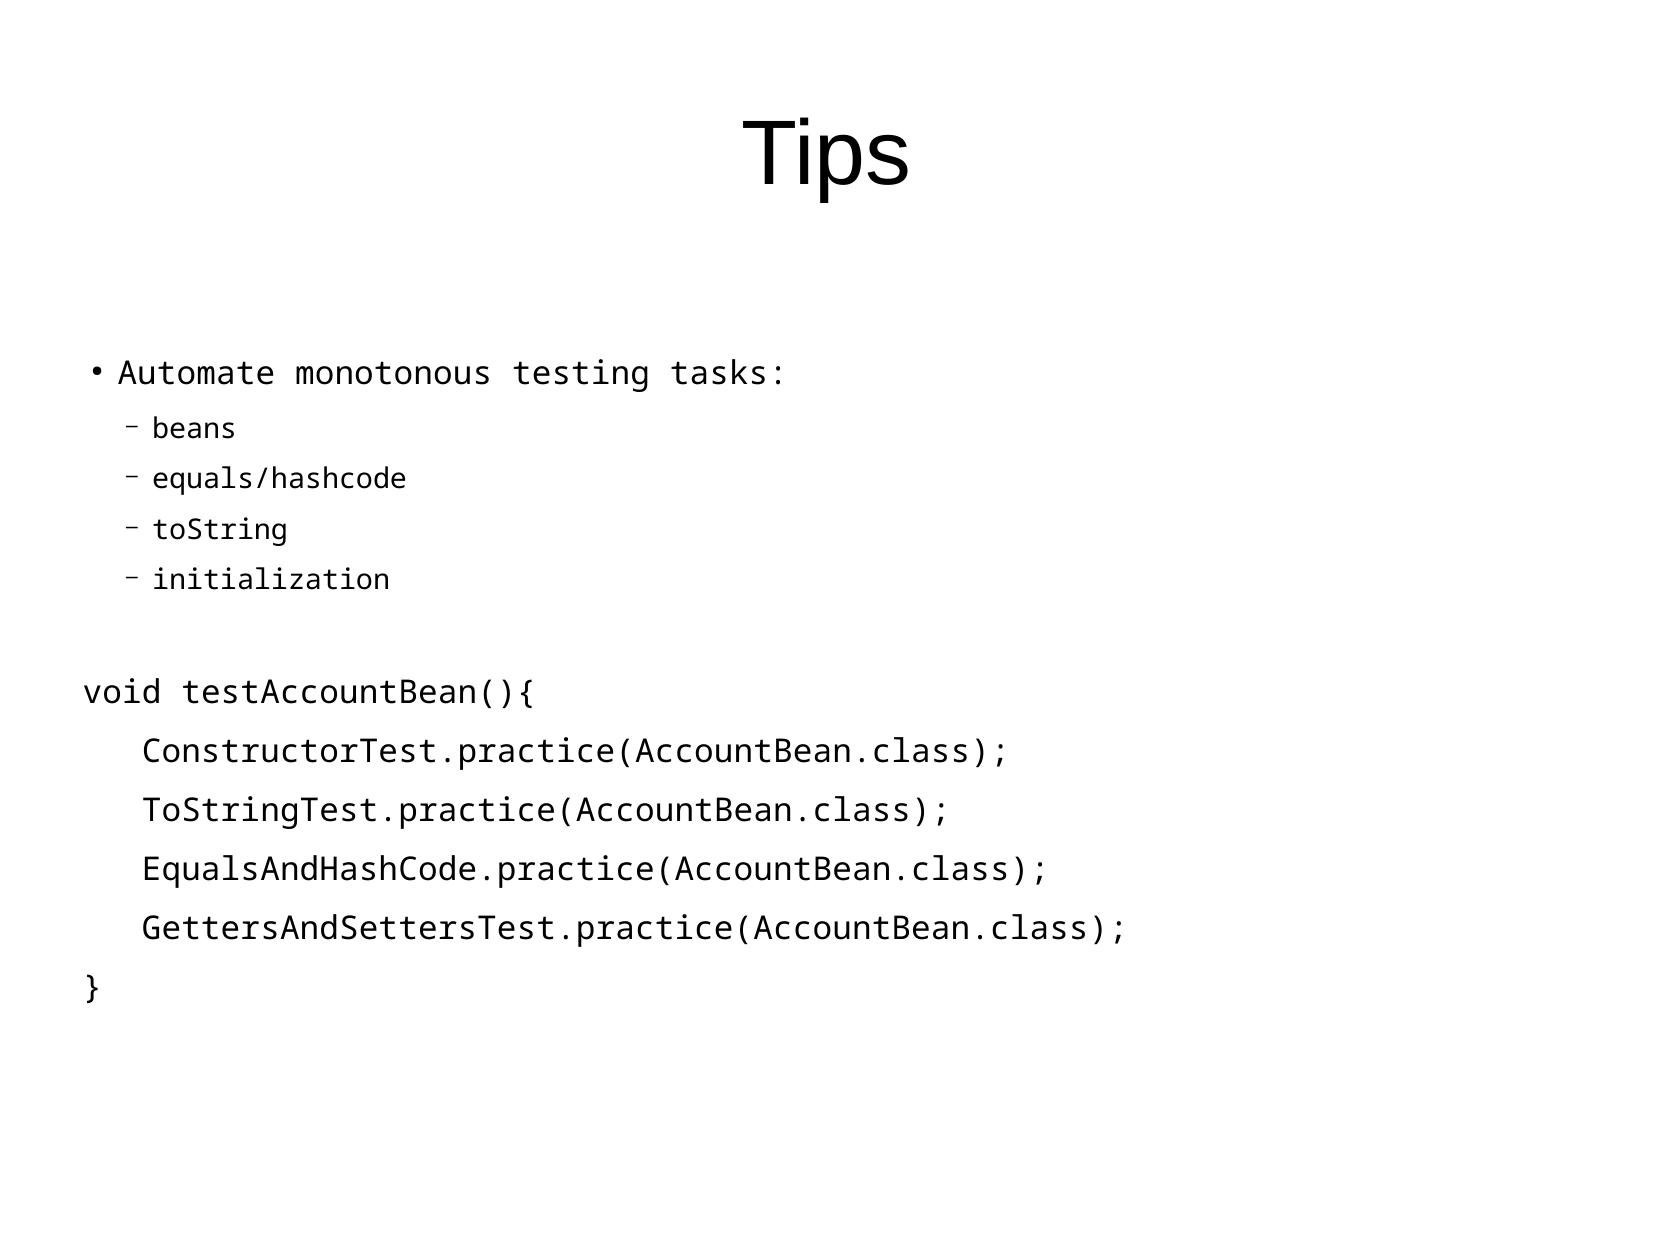

# Tips
Automate monotonous testing tasks:
beans
equals/hashcode
toString
initialization
void testAccountBean(){
 ConstructorTest.practice(AccountBean.class);
 ToStringTest.practice(AccountBean.class);
 EqualsAndHashCode.practice(AccountBean.class);
 GettersAndSettersTest.practice(AccountBean.class);
}